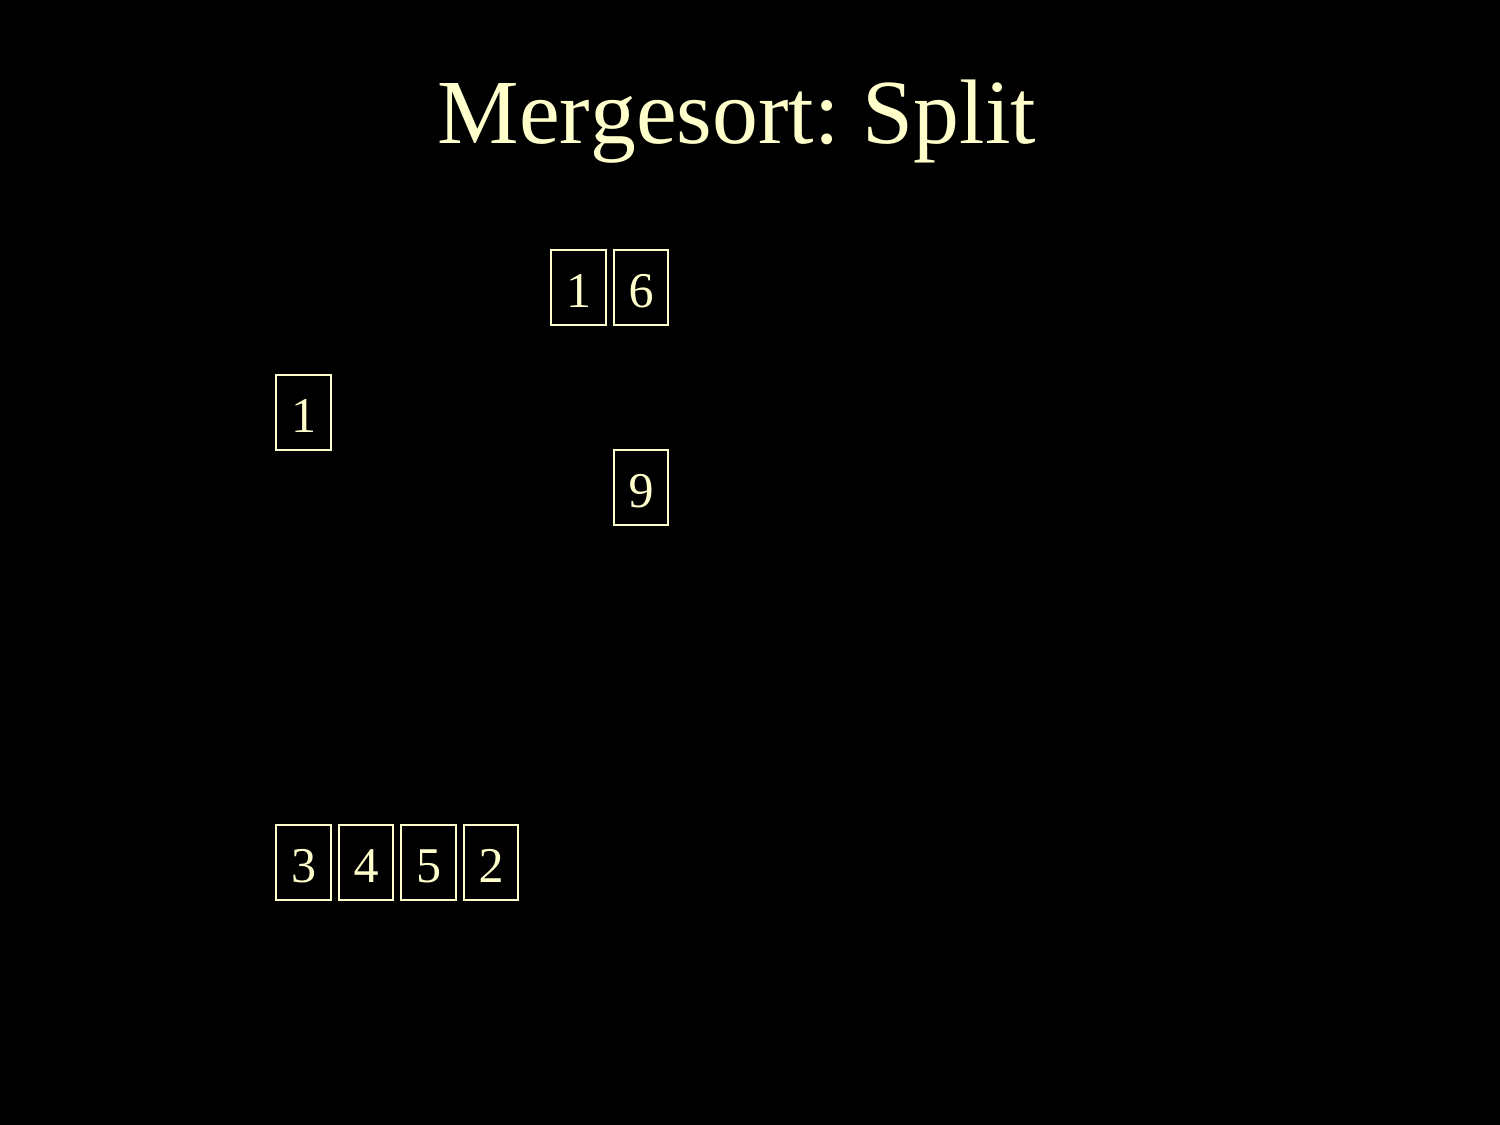

# Mergesort: Split
1
6
1
9
3
4
5
2